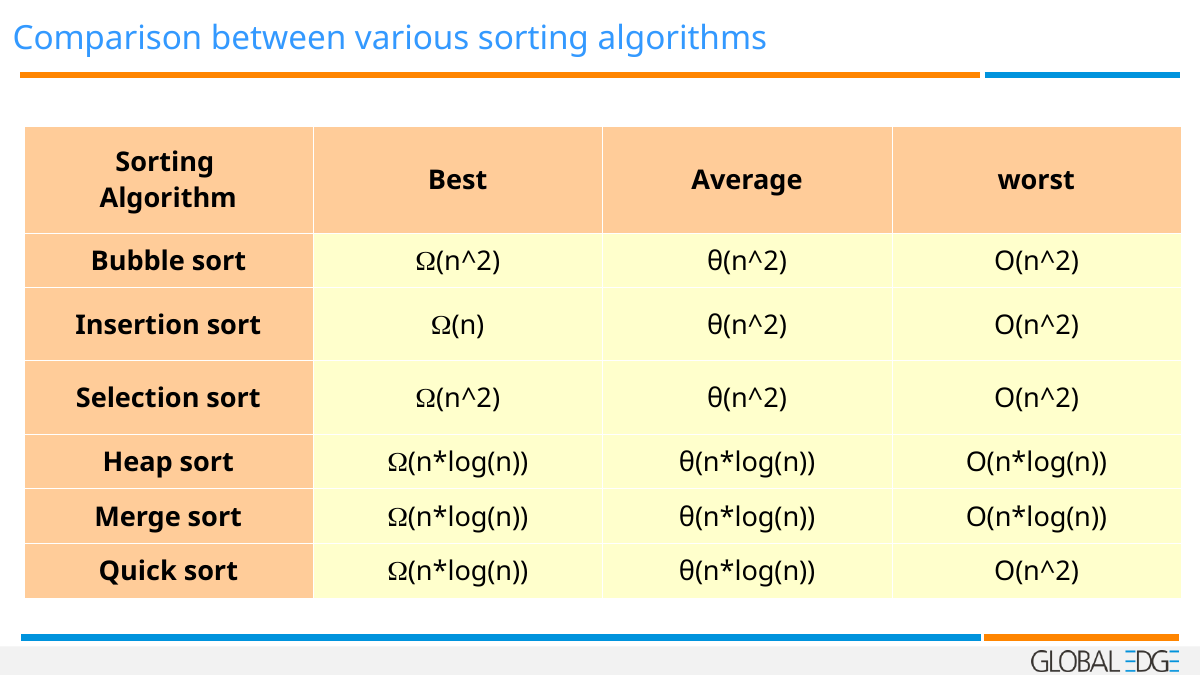

# Comparison between various sorting algorithms
| Sorting Algorithm | Best | Average | worst |
| --- | --- | --- | --- |
| Bubble sort | W(n^2) | θ(n^2) | O(n^2) |
| Insertion sort | W(n) | θ(n^2) | O(n^2) |
| Selection sort | W(n^2) | θ(n^2) | O(n^2) |
| Heap sort | W(n\*log(n)) | θ(n\*log(n)) | O(n\*log(n)) |
| Merge sort | W(n\*log(n)) | θ(n\*log(n)) | O(n\*log(n)) |
| Quick sort | W(n\*log(n)) | θ(n\*log(n)) | O(n^2) |